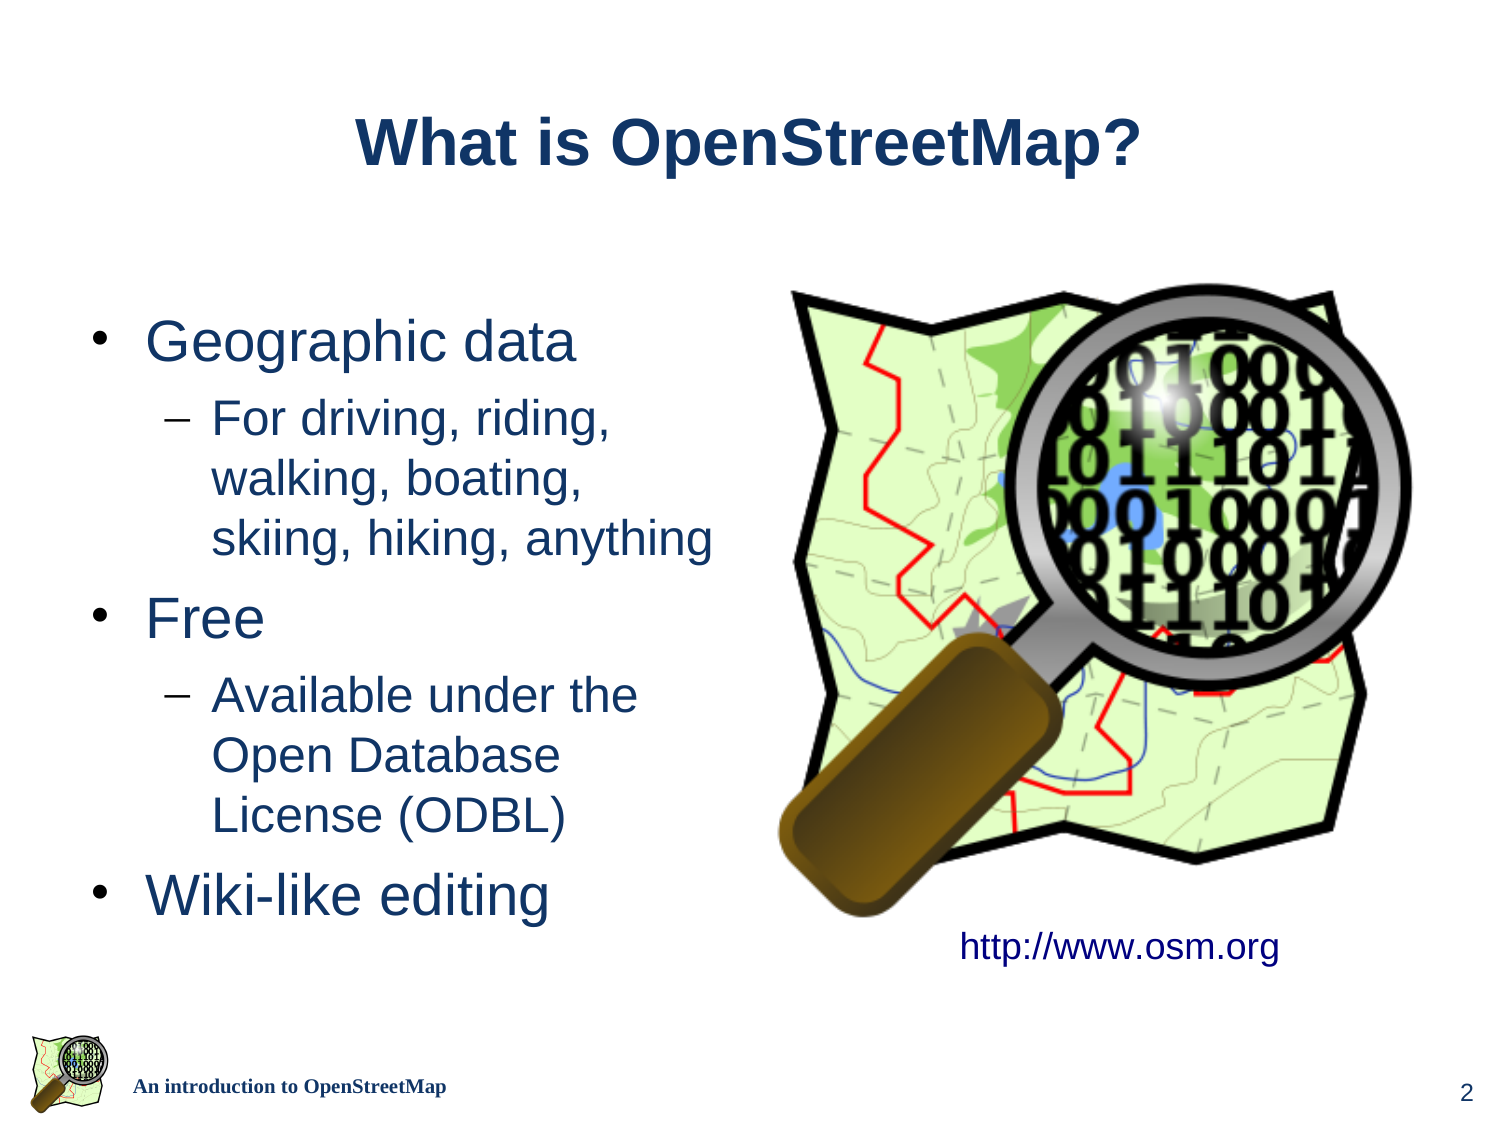

# What is OpenStreetMap?
Geographic data
For driving, riding, walking, boating, skiing, hiking, anything
Free
Available under the Open Database License (ODBL)
Wiki-like editing
http://www.osm.org